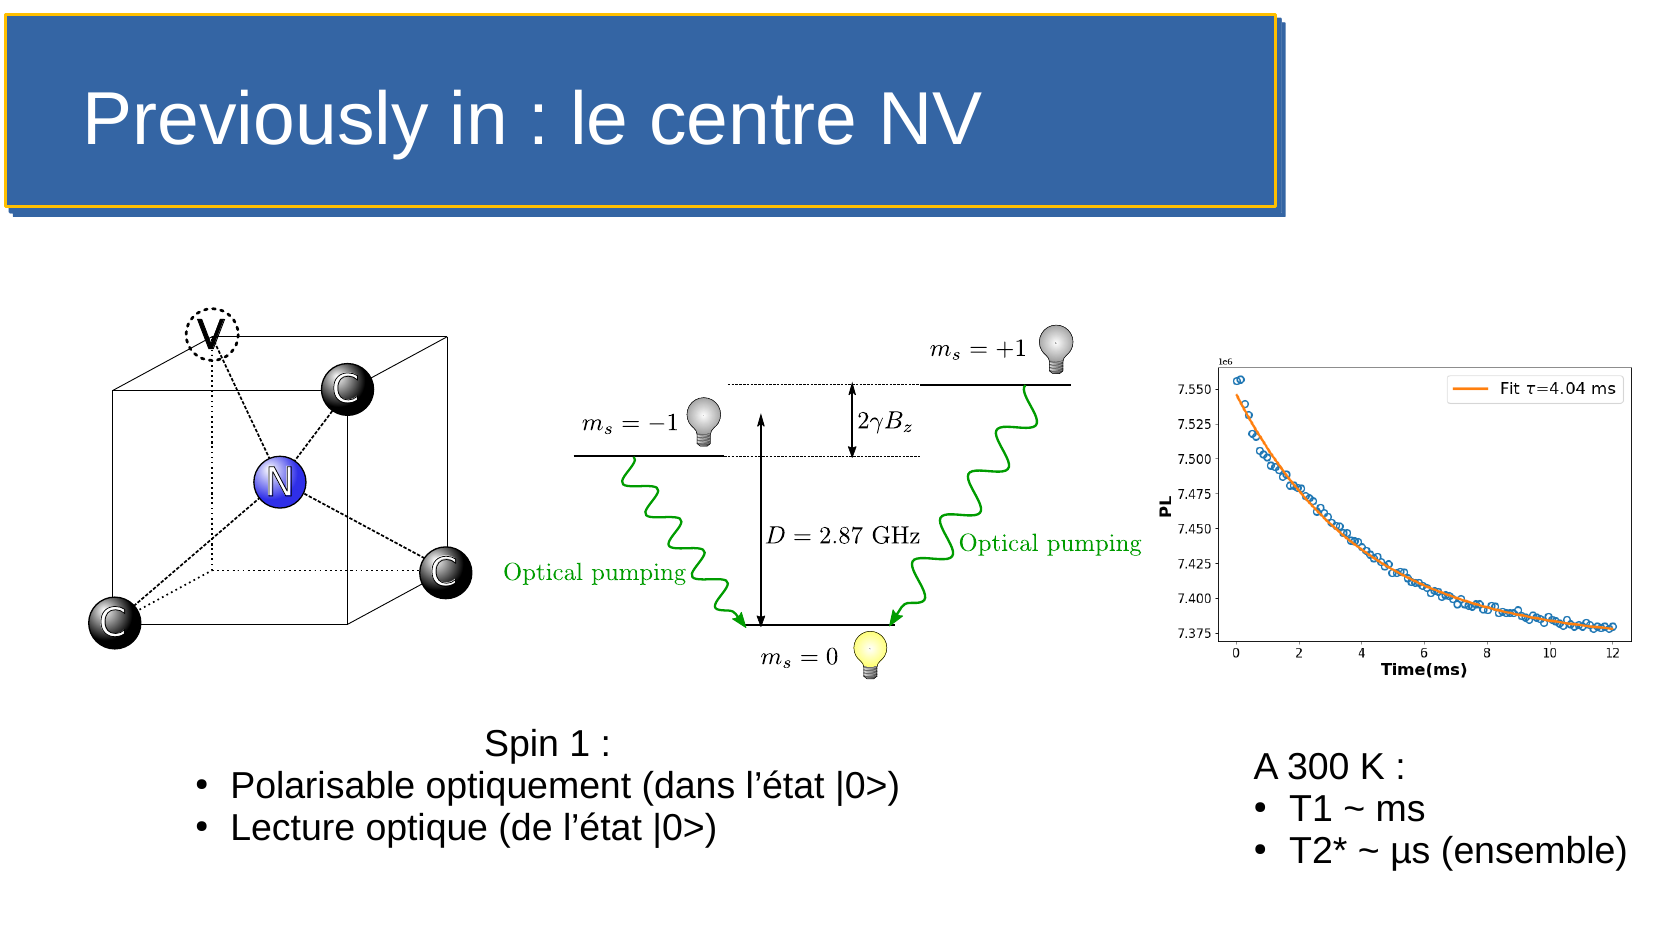

# Previously in : le centre NV
Spin 1 :
Polarisable optiquement (dans l’état |0>)
Lecture optique (de l’état |0>)
A 300 K :
T1 ~ ms
T2* ~ µs (ensemble)